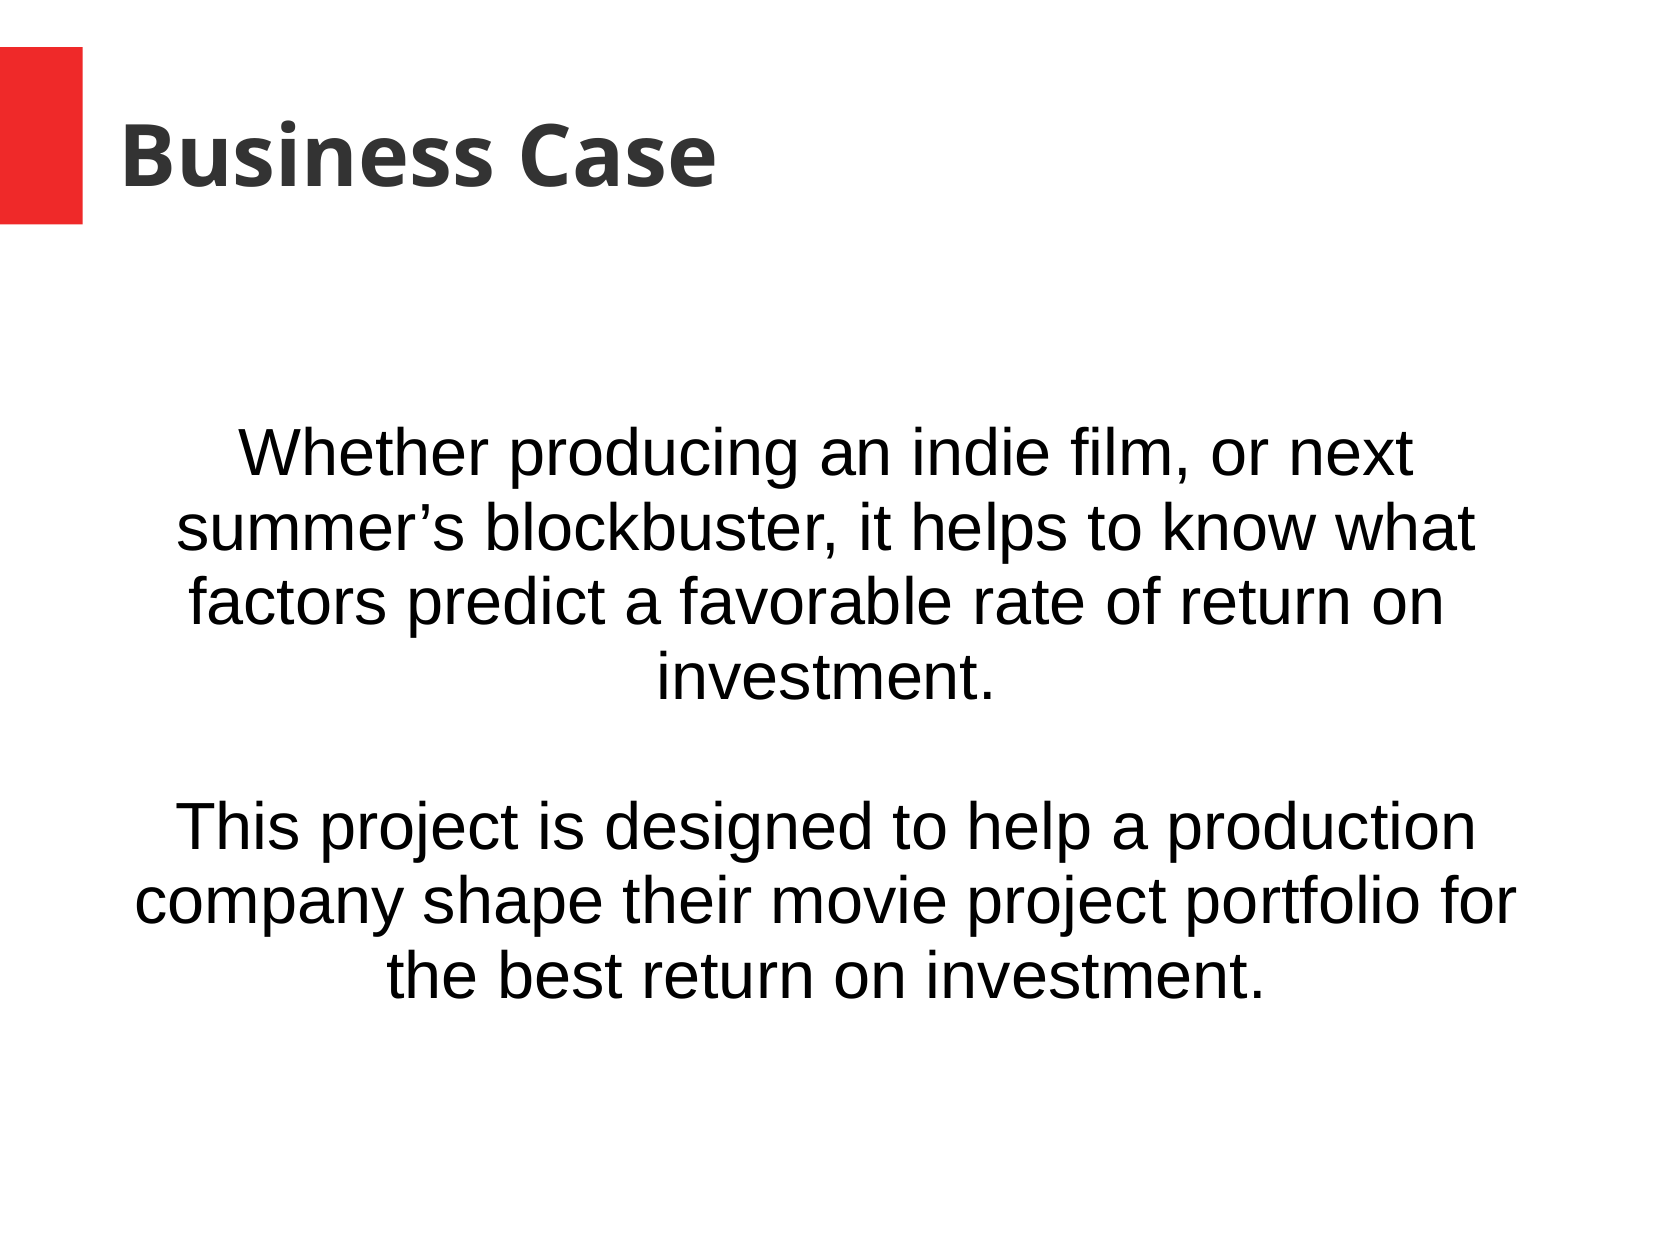

# Business Case
Whether producing an indie film, or next summer’s blockbuster, it helps to know what factors predict a favorable rate of return on investment.
This project is designed to help a production company shape their movie project portfolio for the best return on investment.